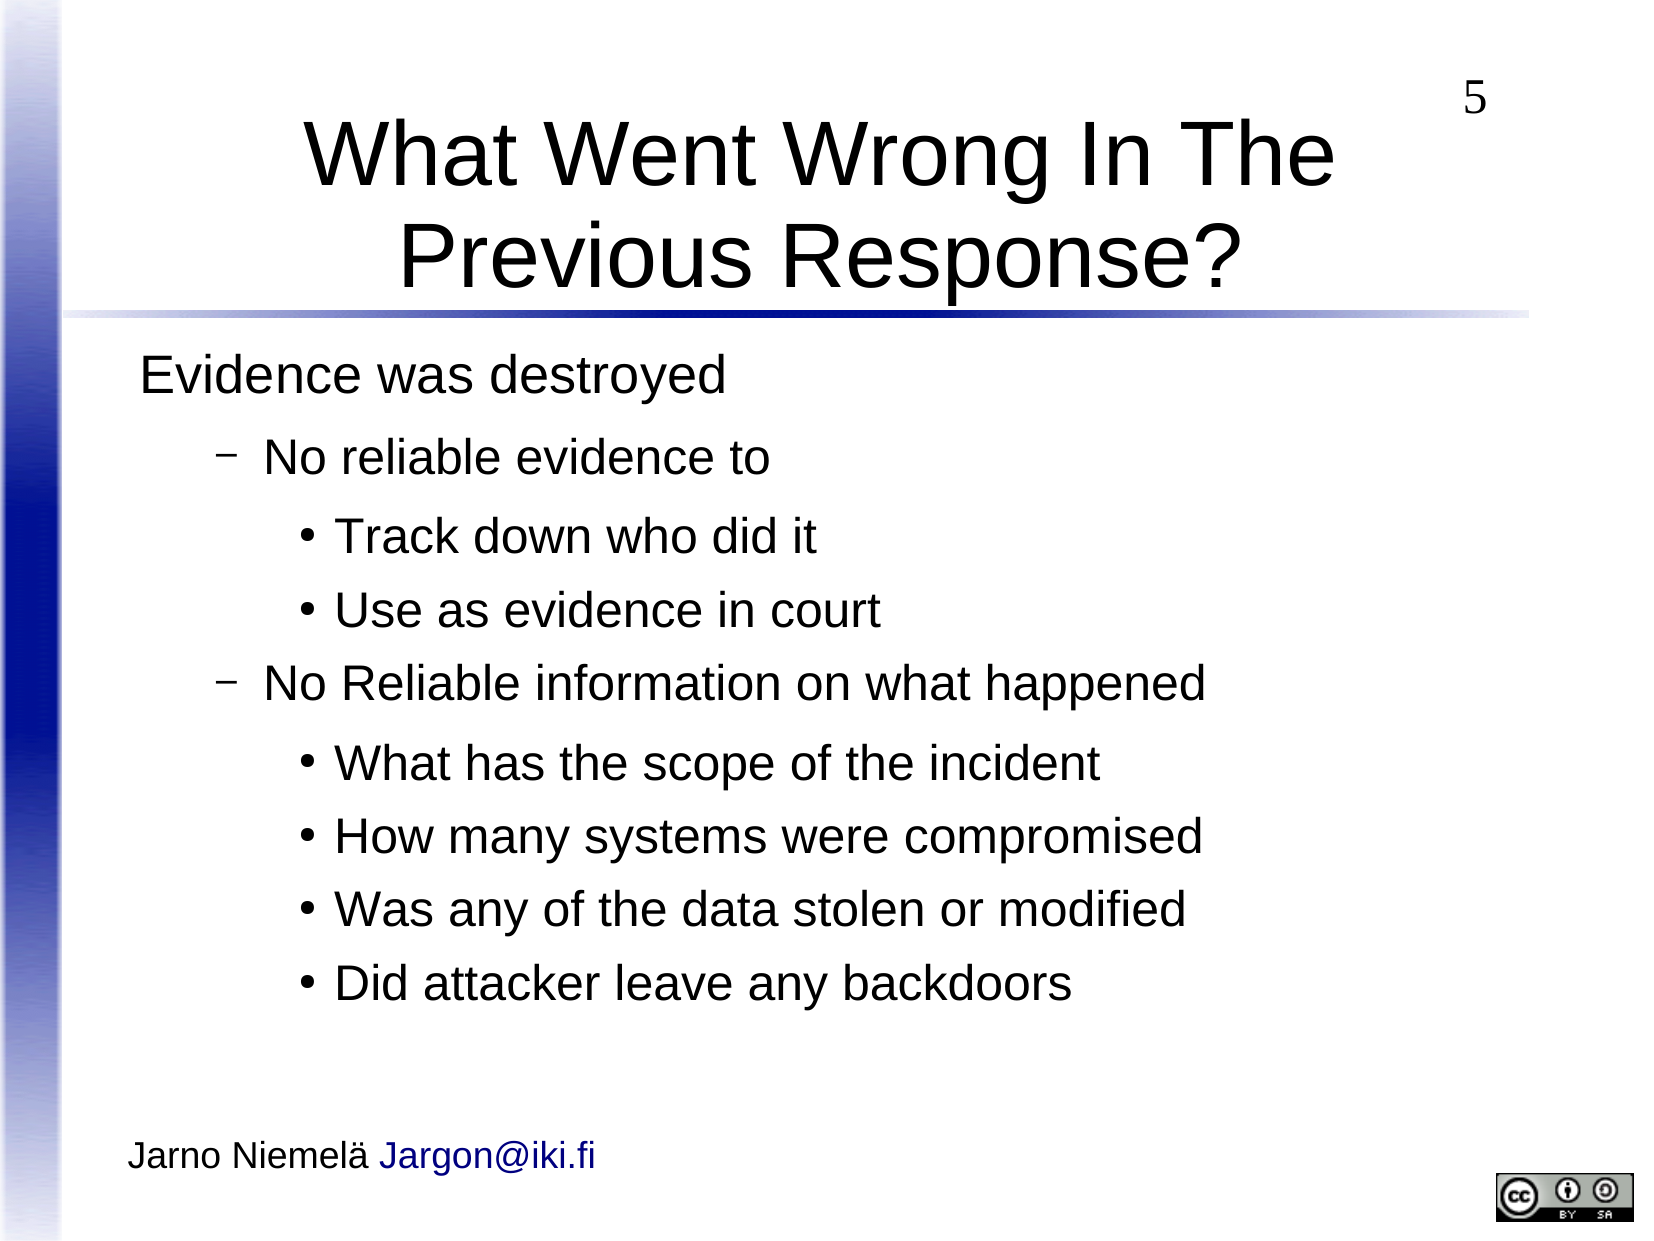

# What Went Wrong In The Previous Response?
Evidence was destroyed
No reliable evidence to
Track down who did it
Use as evidence in court
No Reliable information on what happened
What has the scope of the incident
How many systems were compromised
Was any of the data stolen or modified
Did attacker leave any backdoors